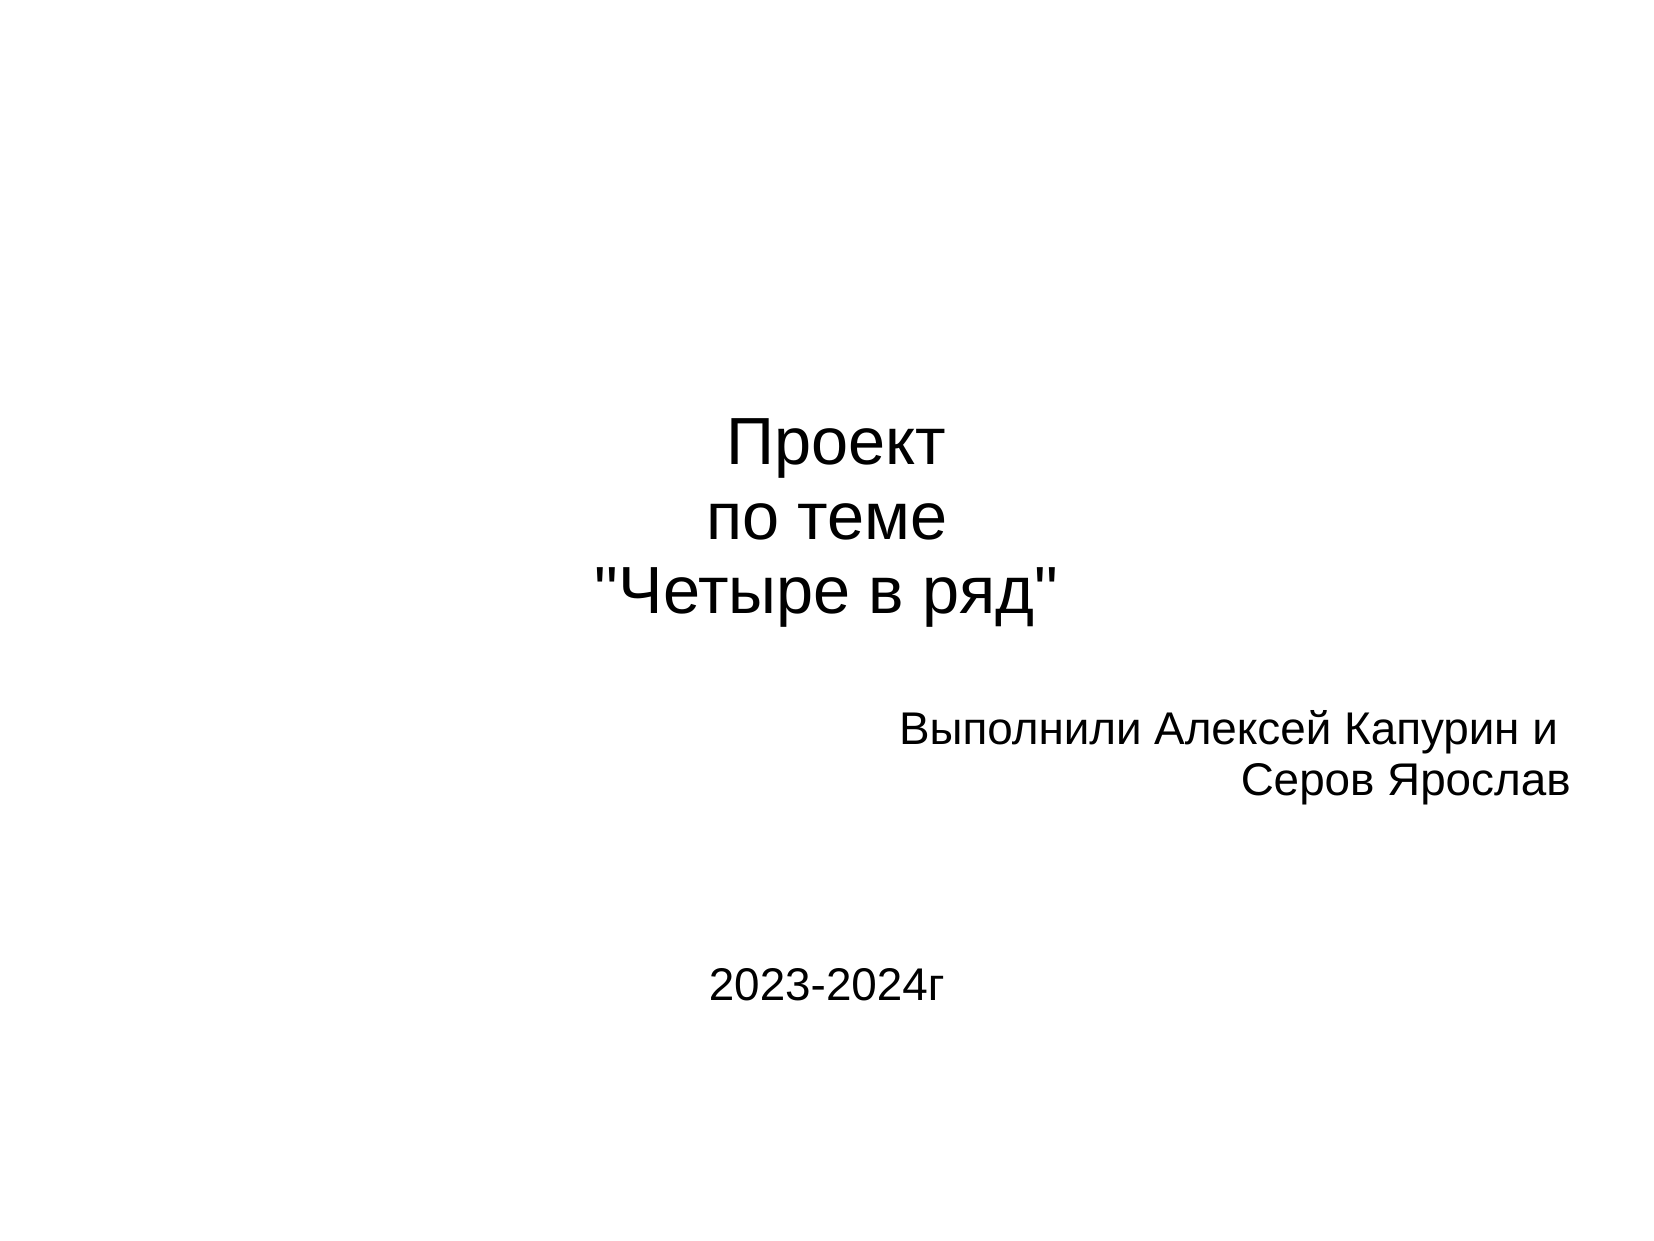

# Проект
по теме
"Четыре в ряд"
Выполнили Алексей Капурин и
Серов Ярослав
2023-2024г